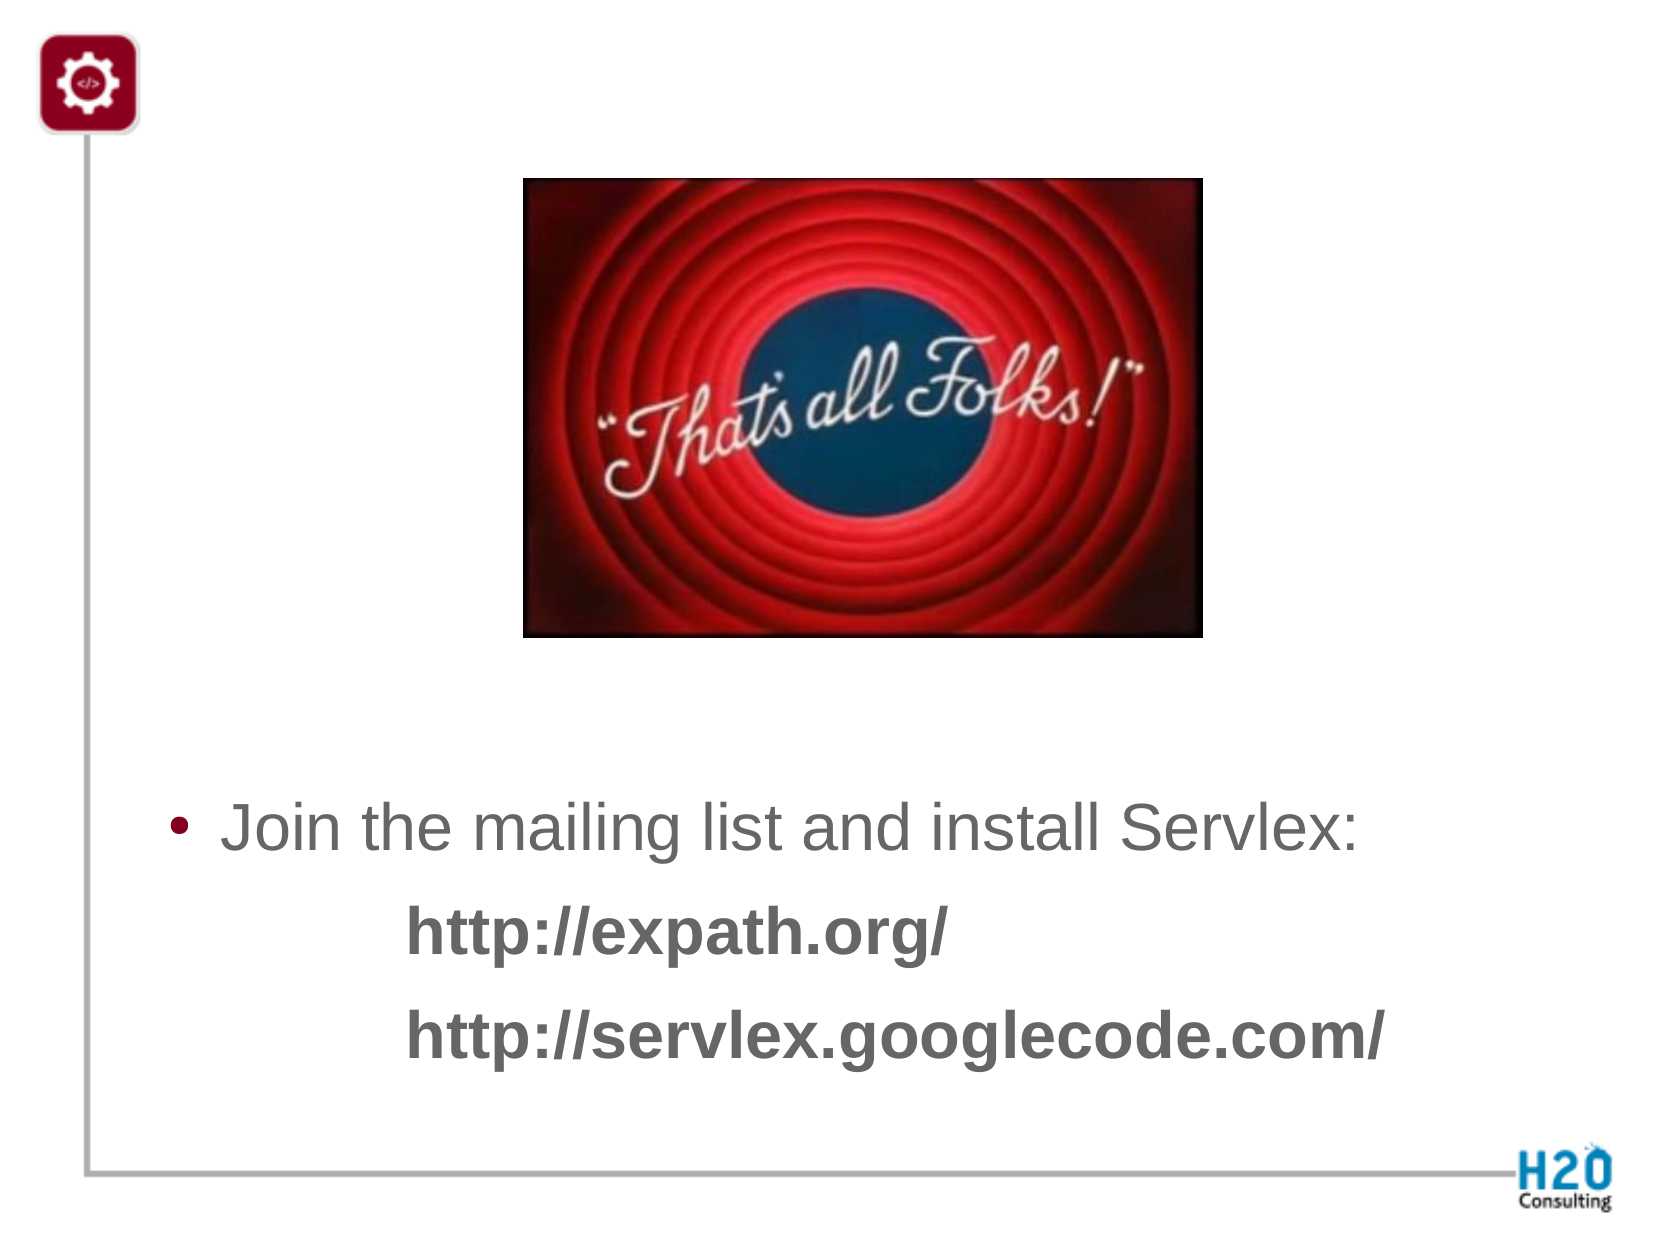

# Join the mailing list and install Servlex:
 http://expath.org/
 http://servlex.googlecode.com/